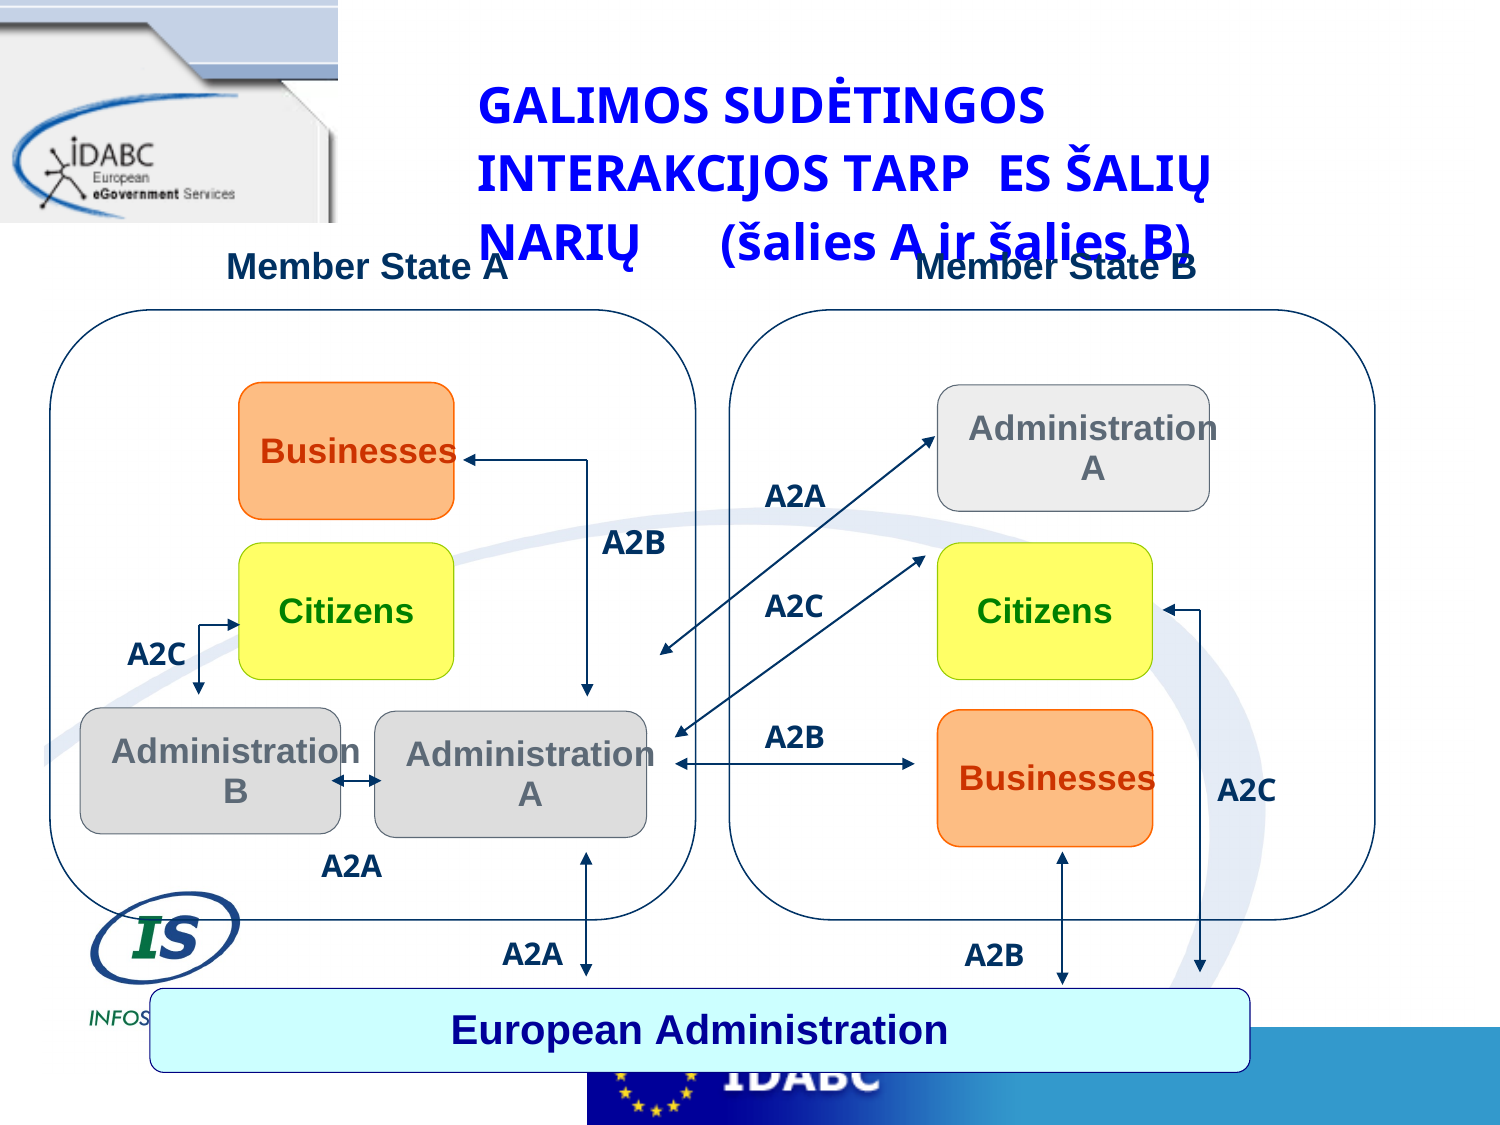

GALIMOS SUDĖTINGOS INTERAKCIJOS TARP ES ŠALIŲ NARIŲ (šalies A ir šalies B)
Member State A
Member State B
Businesses
 Administration
A
A2A
A2C
A2B
A2B
A2C
A2A
Citizens
Citizens
A2C
A2A
A2B
 Administration
B
Businesses
 Administration
A
European Administration